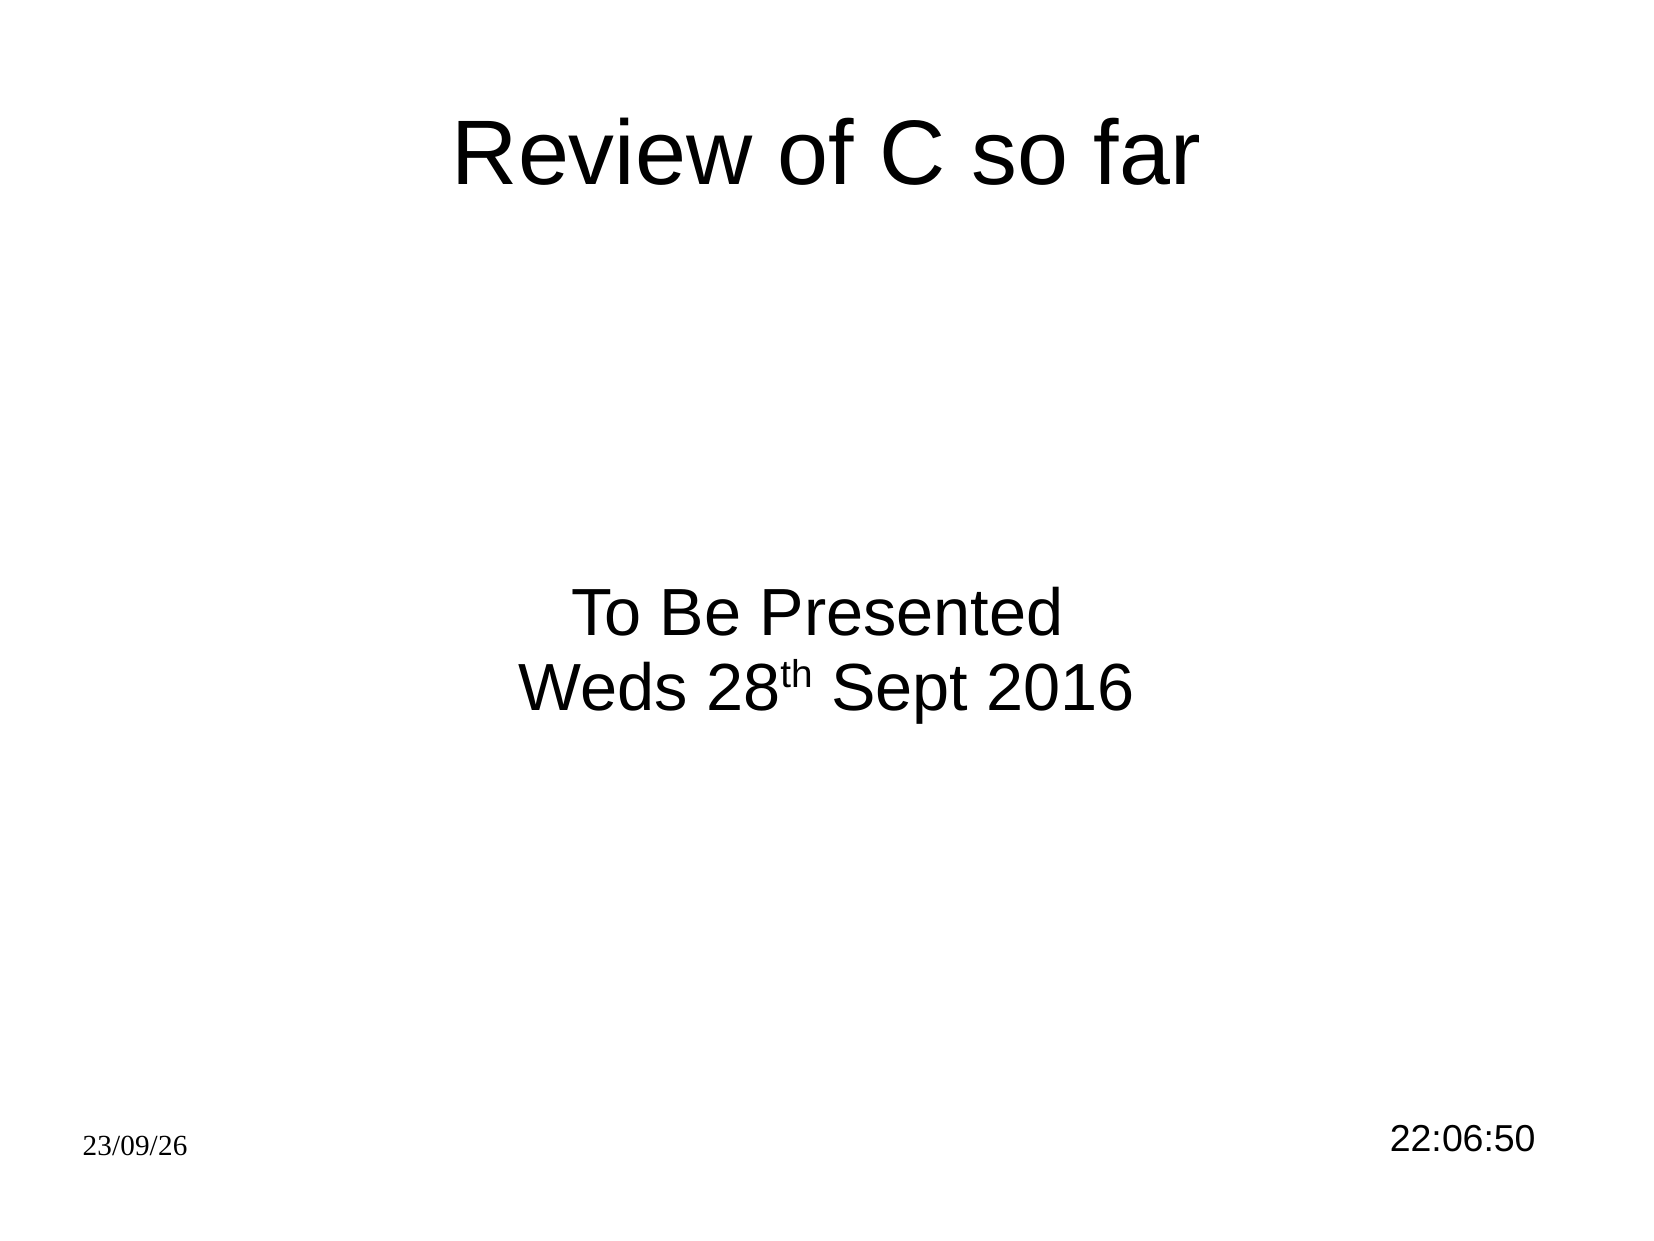

# Review of C so far
To Be Presented
Weds 28th Sept 2016
02:18:04